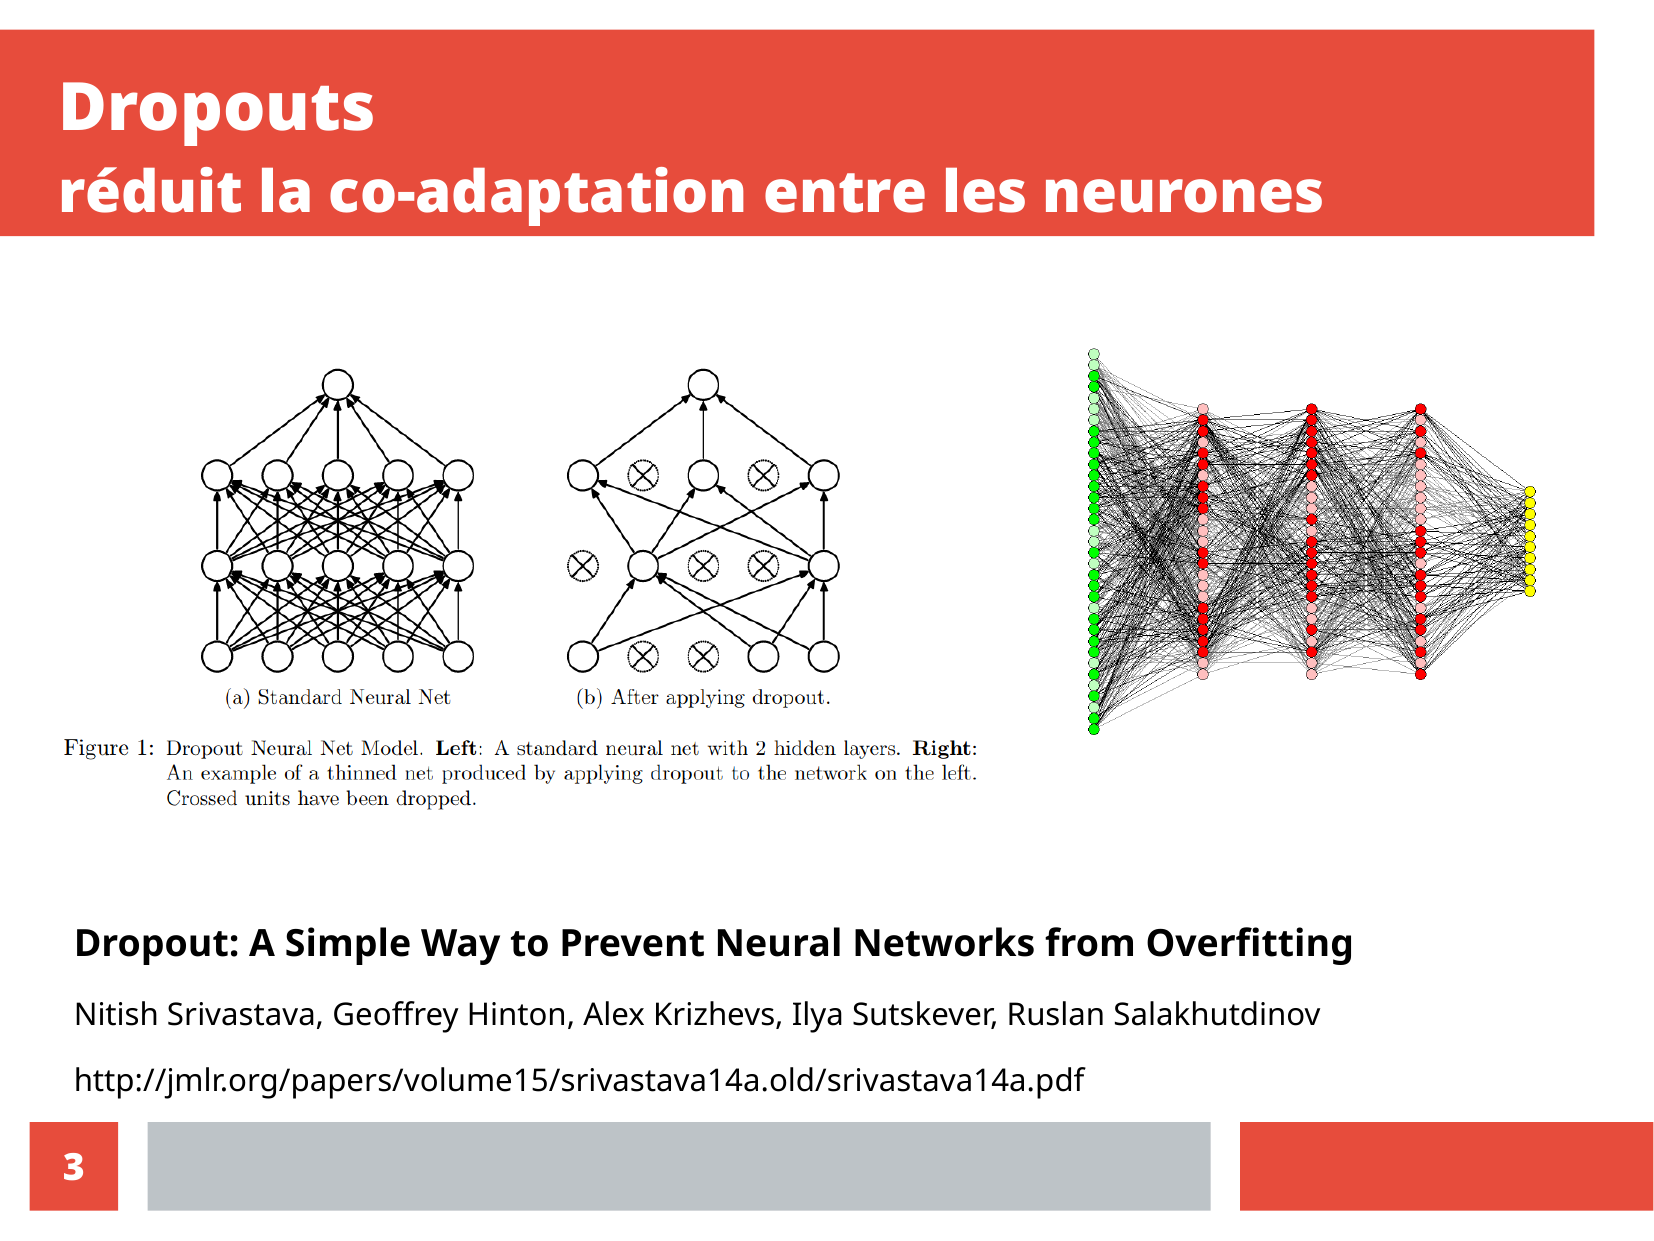

Dropout: A Simple Way to Prevent Neural Networks fromOverfitting
Nitish Srivastava
Geoffrey Hinton
Alex Krizhevs
Ilya Sutskeverilya@cs.toronto.eduRuslan Salakhutdinov
http://jmlr.org/papers/volume15/srivastava14a.old/srivastava14a.pdf
# Dropouts réduit la co-adaptation entre les neurones
Dropout: A Simple Way to Prevent Neural Networks from Overfitting
Nitish Srivastava, Geoffrey Hinton, Alex Krizhevs, Ilya Sutskever, Ruslan Salakhutdinov
http://jmlr.org/papers/volume15/srivastava14a.old/srivastava14a.pdf
3